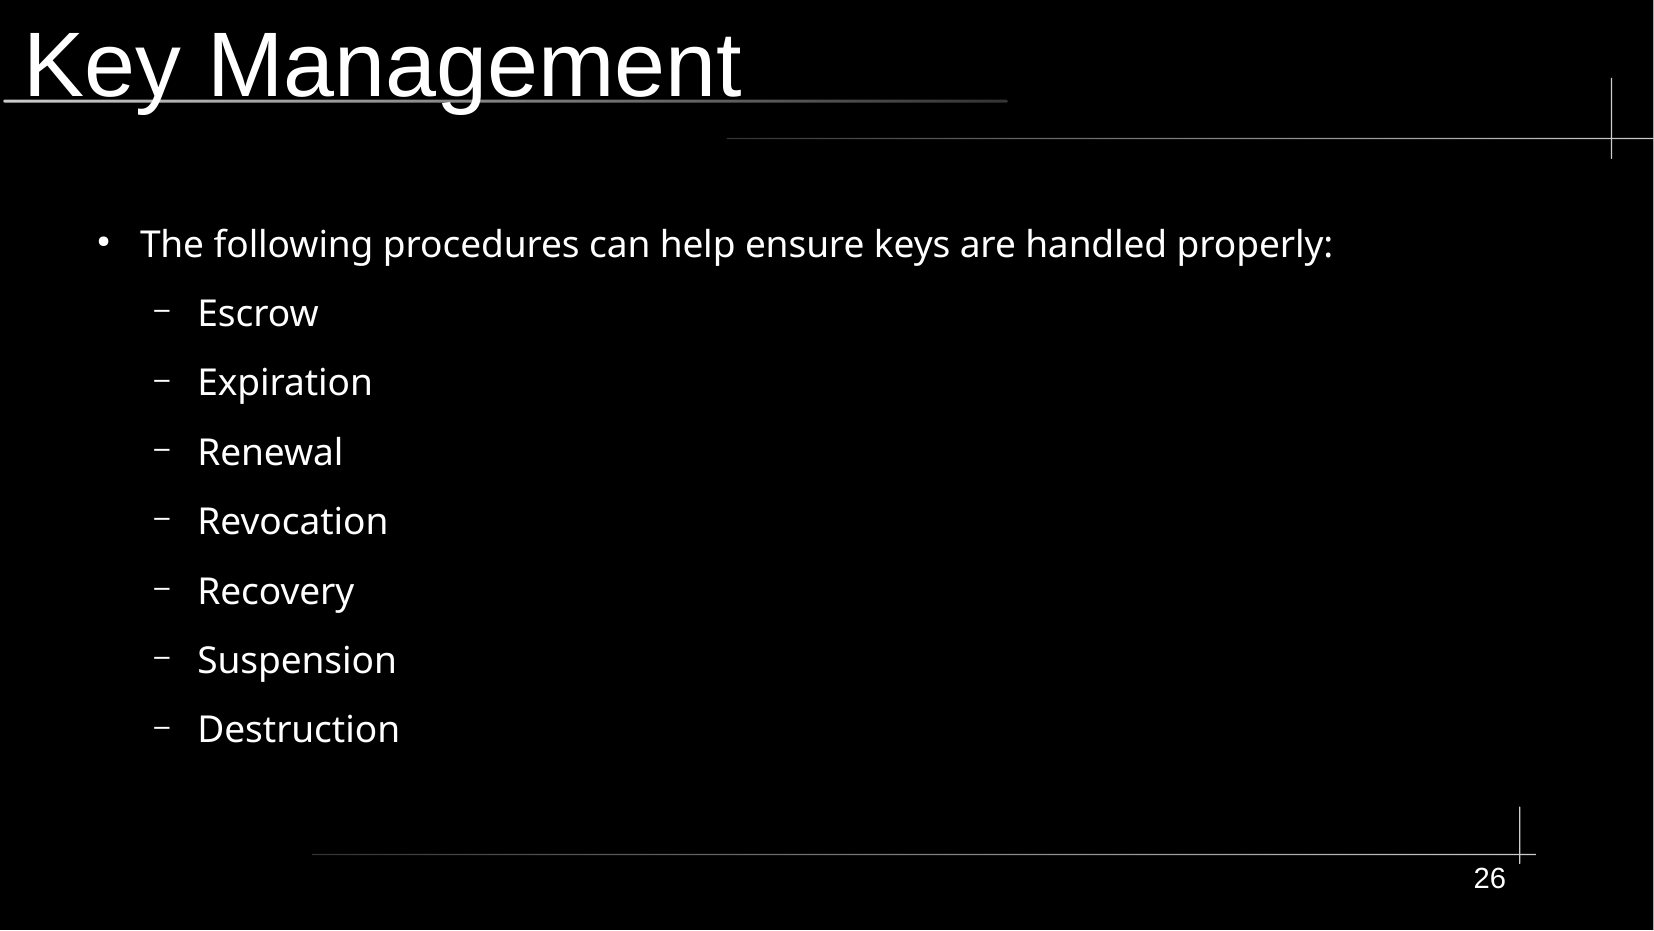

# Key Management
The following procedures can help ensure keys are handled properly:
Escrow
Expiration
Renewal
Revocation
Recovery
Suspension
Destruction
26